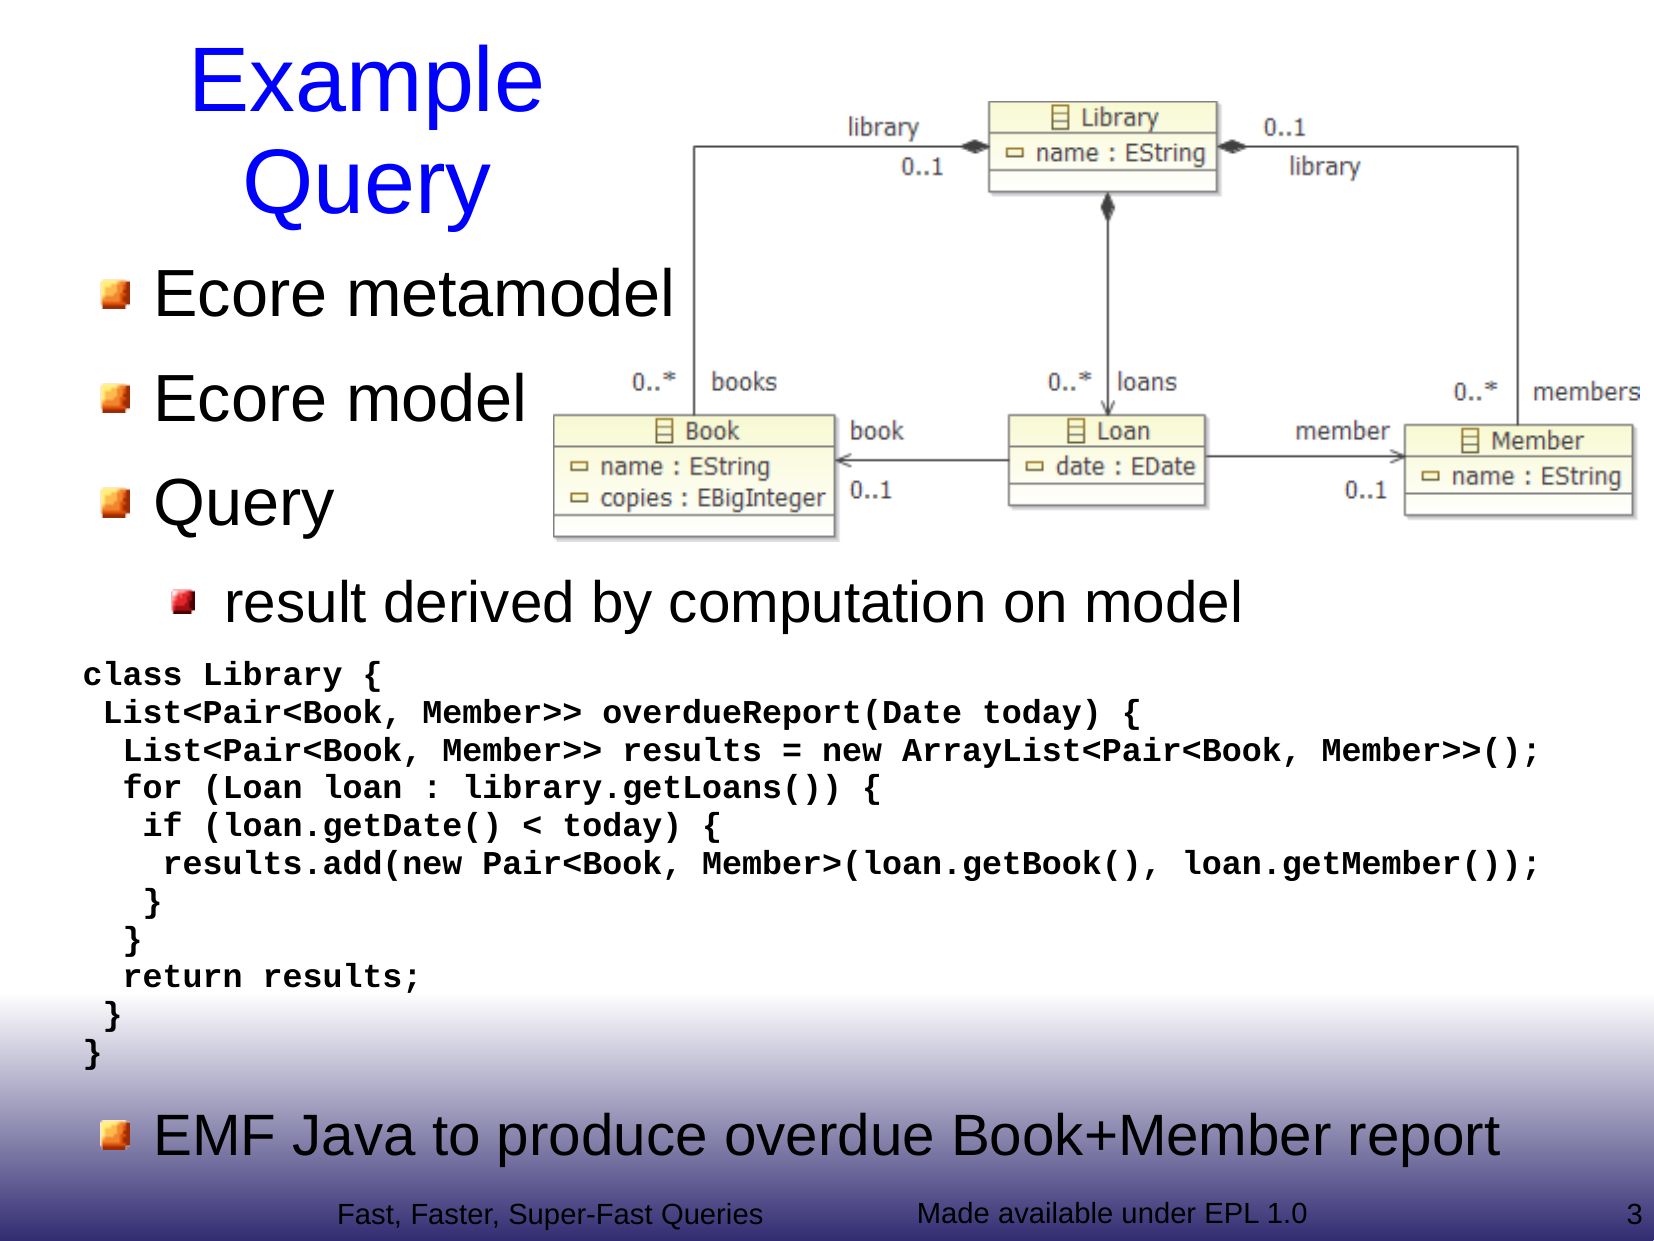

# Example Query
Ecore metamodel
Ecore model
Query
result derived by computation on model
class Library {
 List<Pair<Book, Member>> overdueReport(Date today) {
 List<Pair<Book, Member>> results = new ArrayList<Pair<Book, Member>>();
 for (Loan loan : library.getLoans()) {
 if (loan.getDate() < today) {
 results.add(new Pair<Book, Member>(loan.getBook(), loan.getMember()); }
 }
 return results;
 }
}
EMF Java to produce overdue Book+Member report
Fast, Faster, Super-Fast Queries
3